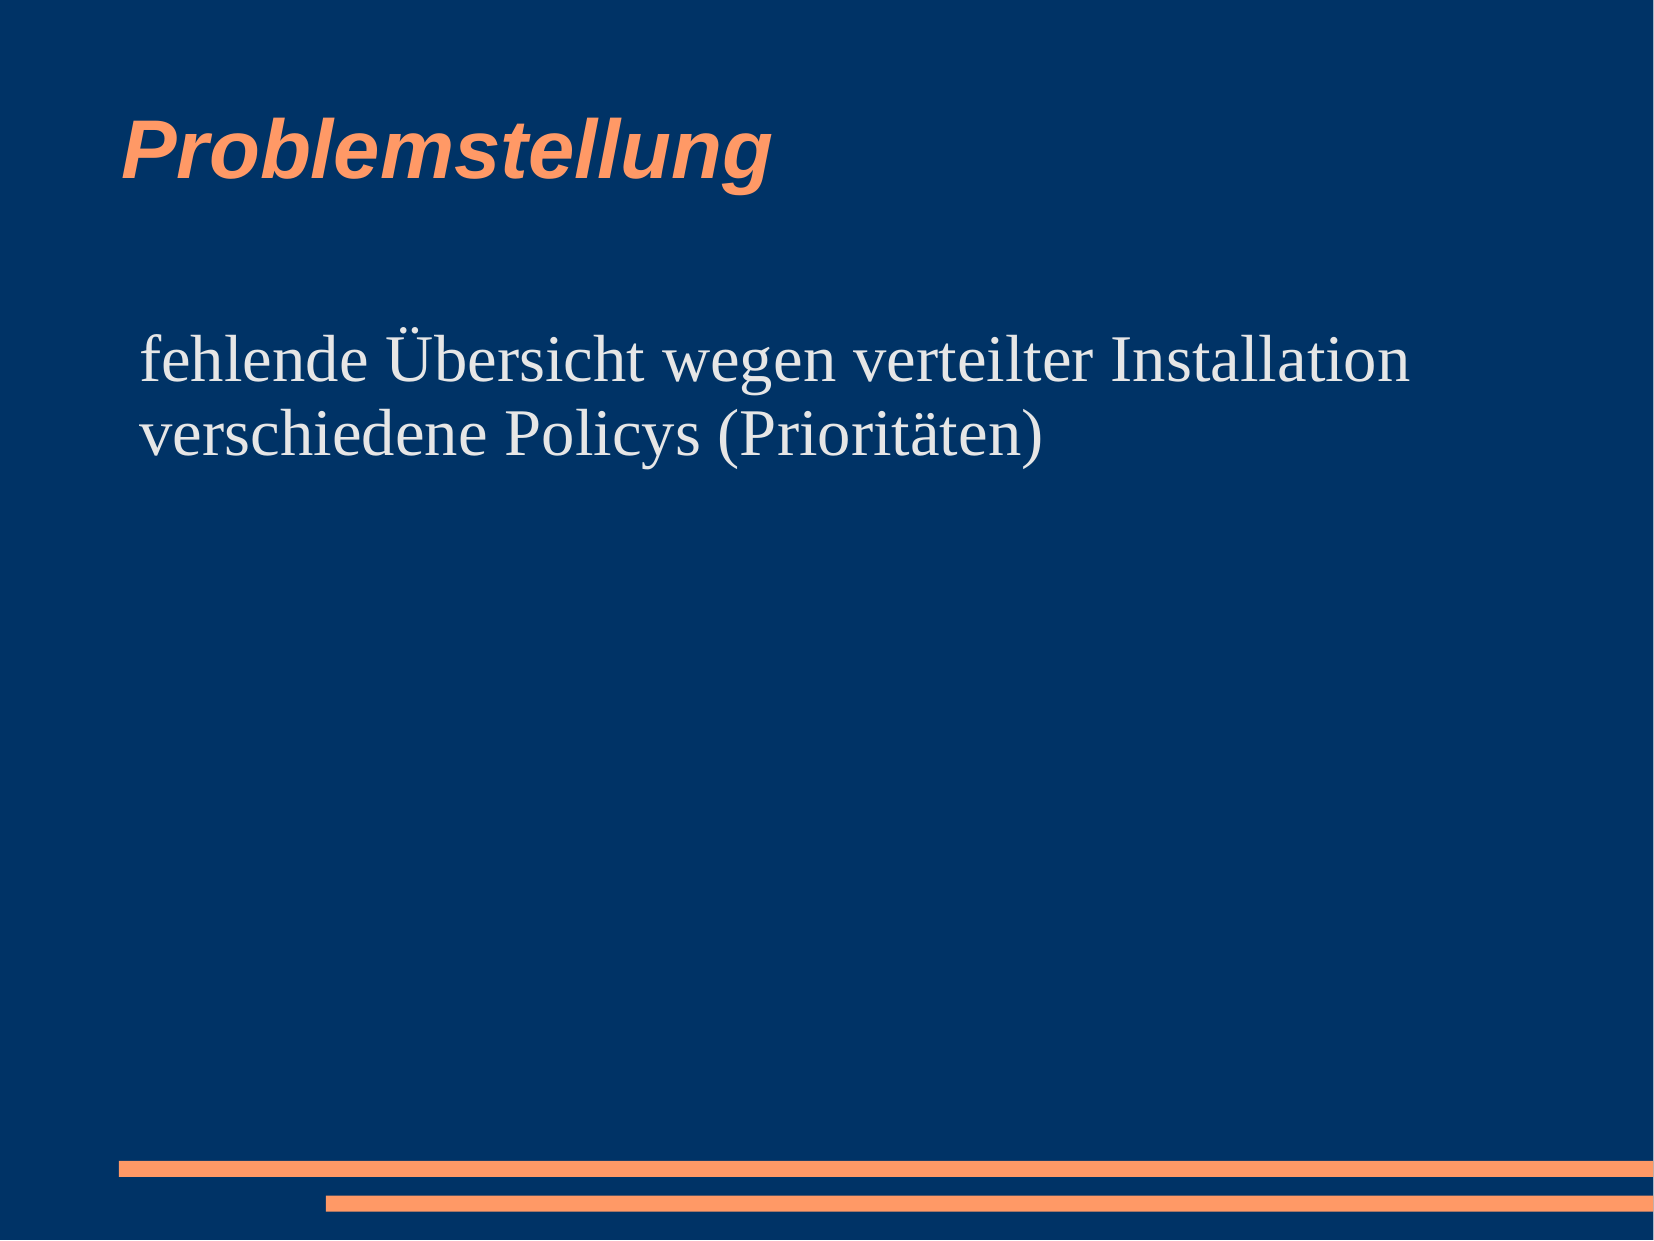

# Problemstellung
fehlende Übersicht wegen verteilter Installation
verschiedene Policys (Prioritäten)